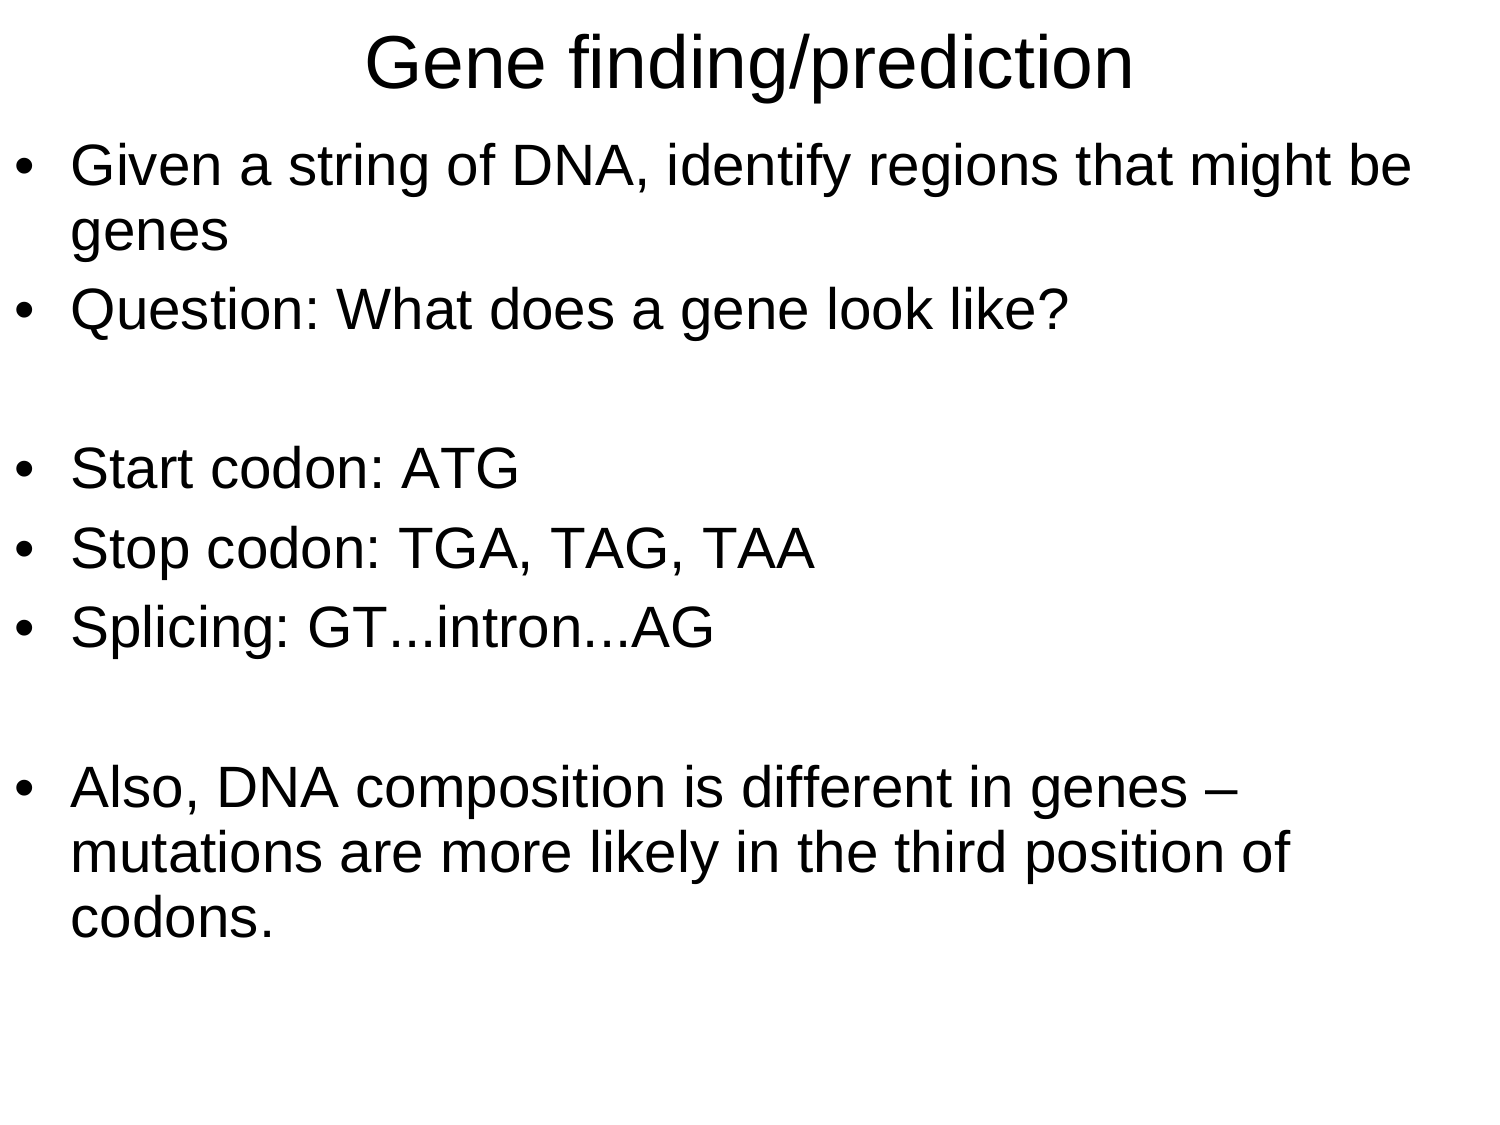

# Gene finding/prediction
Given a string of DNA, identify regions that might be genes
Question: What does a gene look like?
Start codon: ATG
Stop codon: TGA, TAG, TAA
Splicing: GT...intron...AG
Also, DNA composition is different in genes – mutations are more likely in the third position of codons.